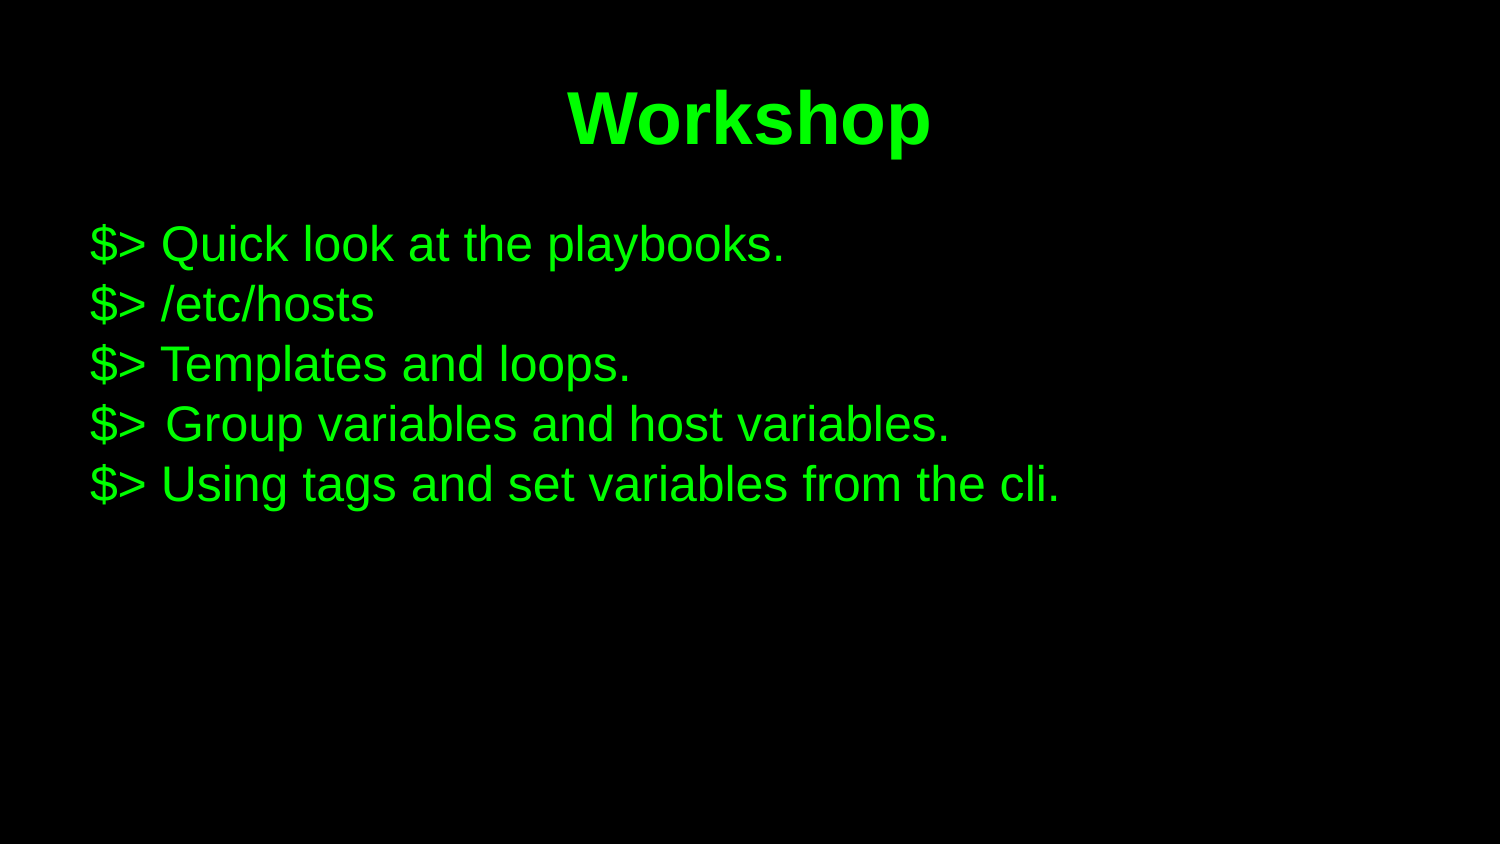

Workshop
# $> Quick look at the playbooks.
$> /etc/hosts
$> Templates and loops.
$> 	Group variables and host variables.
$> Using tags and set variables from the cli.